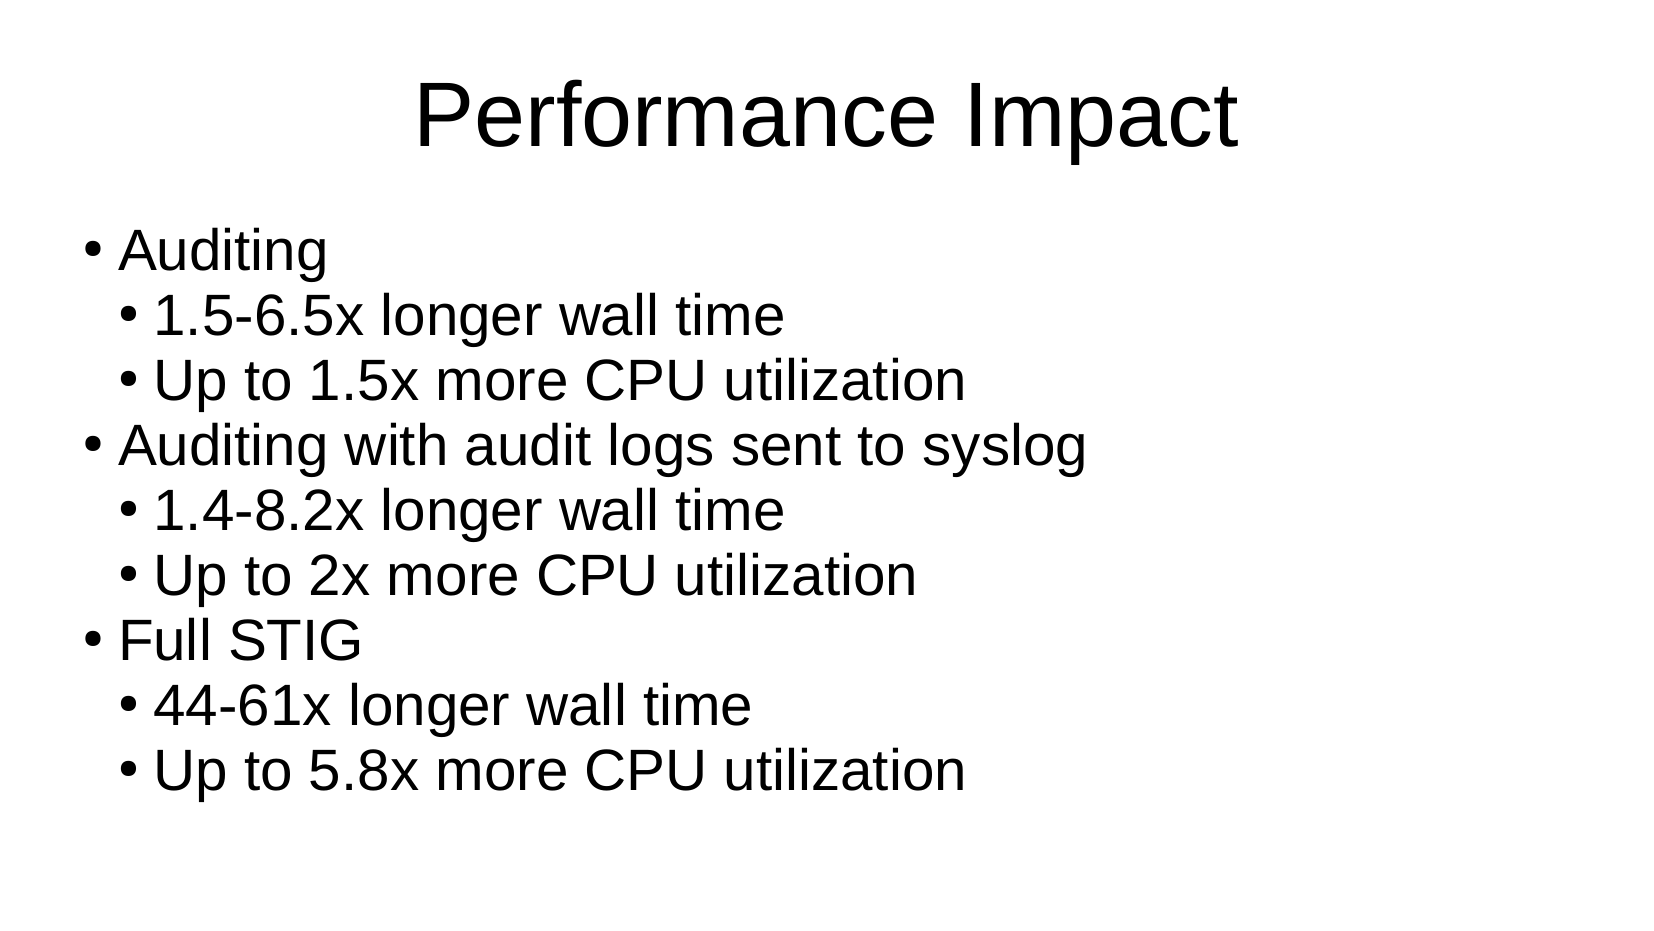

# Performance Impact
Auditing
1.5-6.5x longer wall time
Up to 1.5x more CPU utilization
Auditing with audit logs sent to syslog
1.4-8.2x longer wall time
Up to 2x more CPU utilization
Full STIG
44-61x longer wall time
Up to 5.8x more CPU utilization